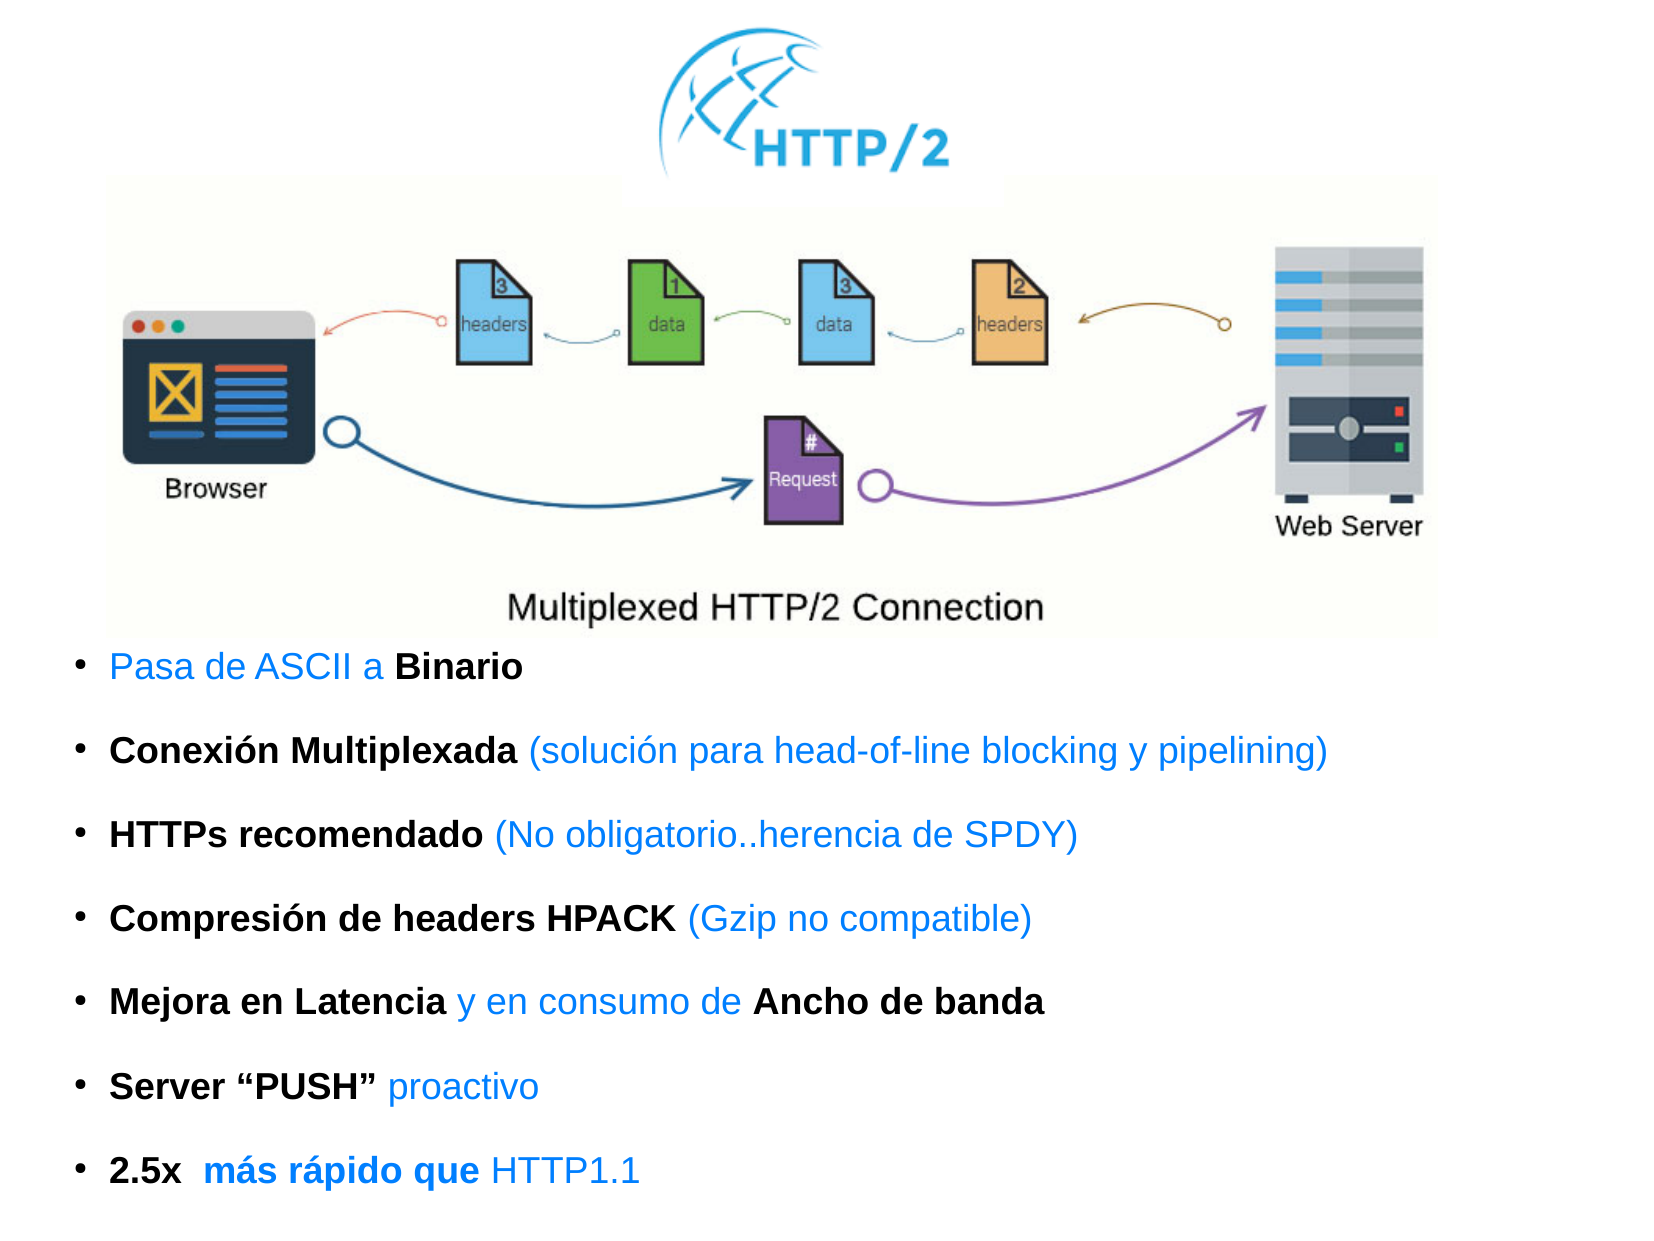

Pasa de ASCII a Binario
Conexión Multiplexada (solución para head-of-line blocking y pipelining)
HTTPs recomendado (No obligatorio..herencia de SPDY)
Compresión de headers HPACK (Gzip no compatible)
Mejora en Latencia y en consumo de Ancho de banda
Server “PUSH” proactivo
2.5x más rápido que HTTP1.1